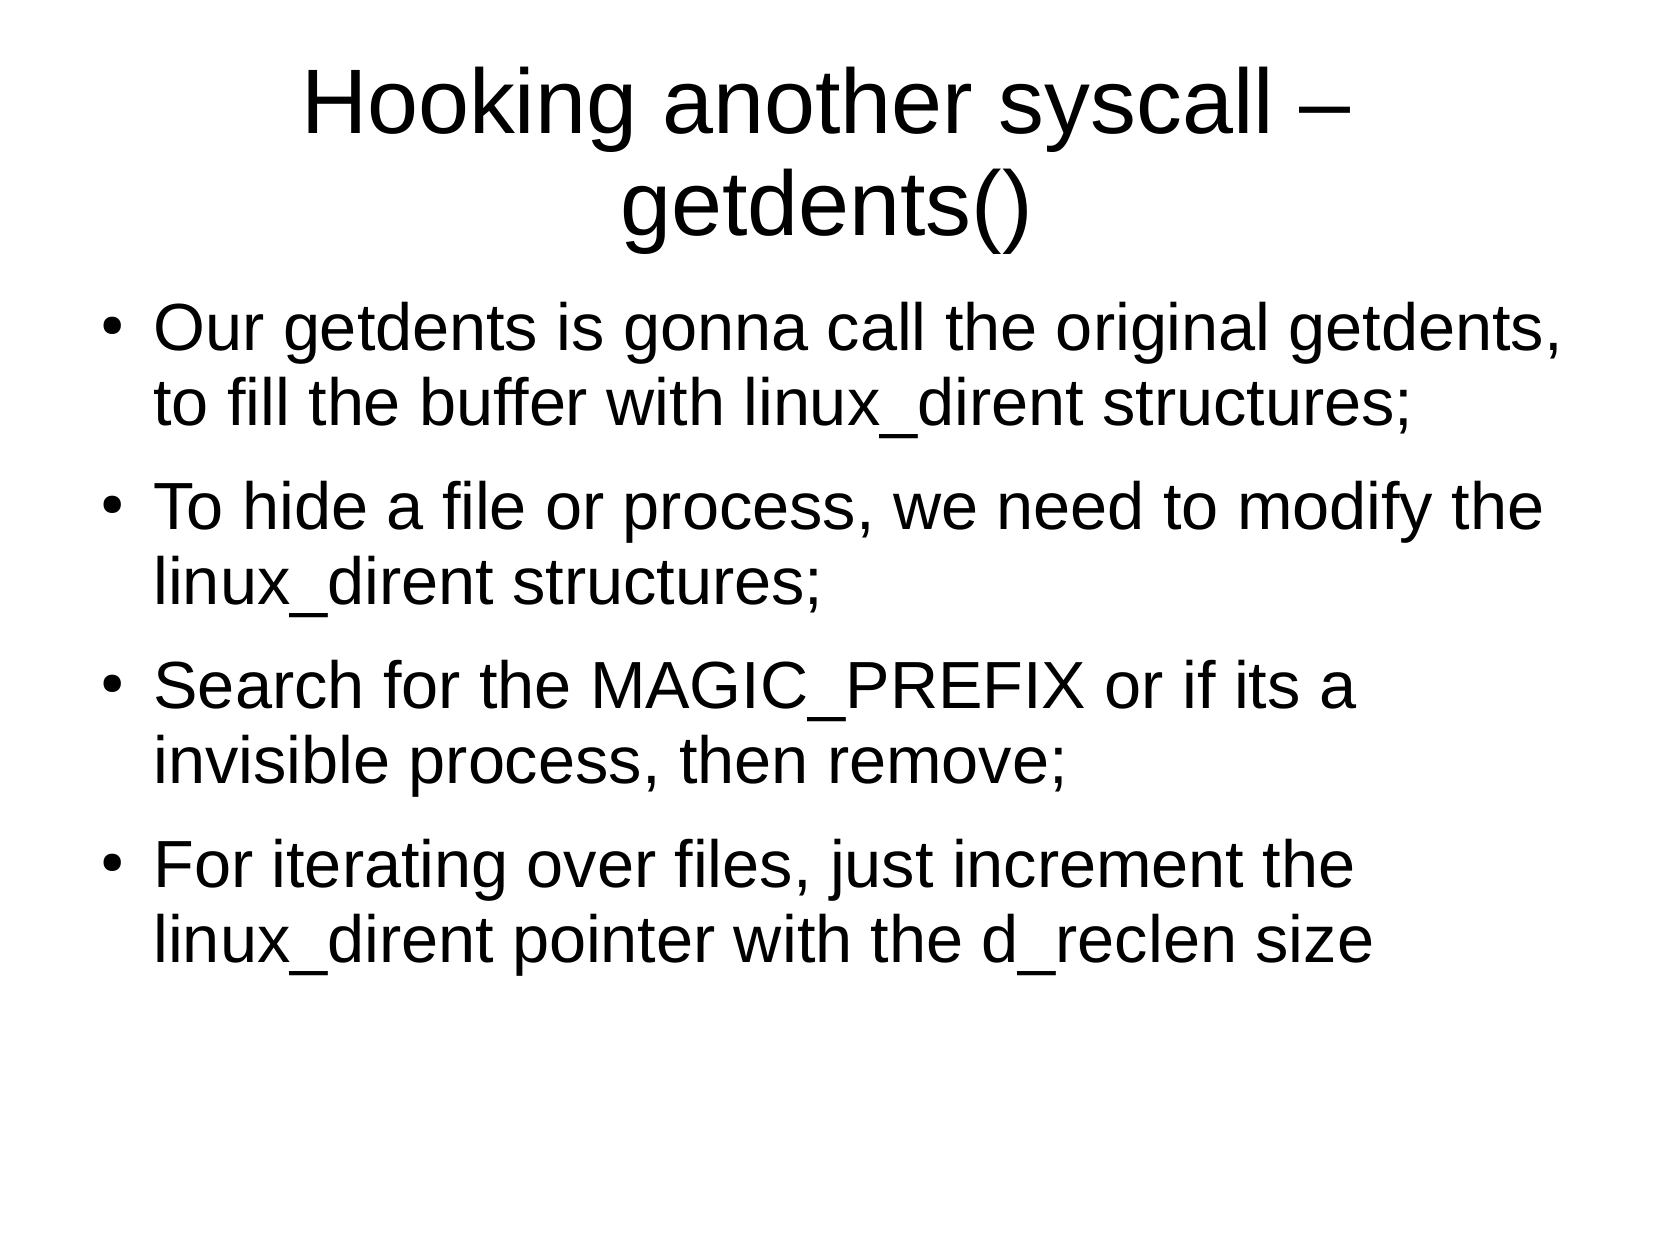

# Hooking another syscall – getdents()
Our getdents is gonna call the original getdents, to fill the buffer with linux_dirent structures;
To hide a file or process, we need to modify the linux_dirent structures;
Search for the MAGIC_PREFIX or if its a invisible process, then remove;
For iterating over files, just increment the linux_dirent pointer with the d_reclen size